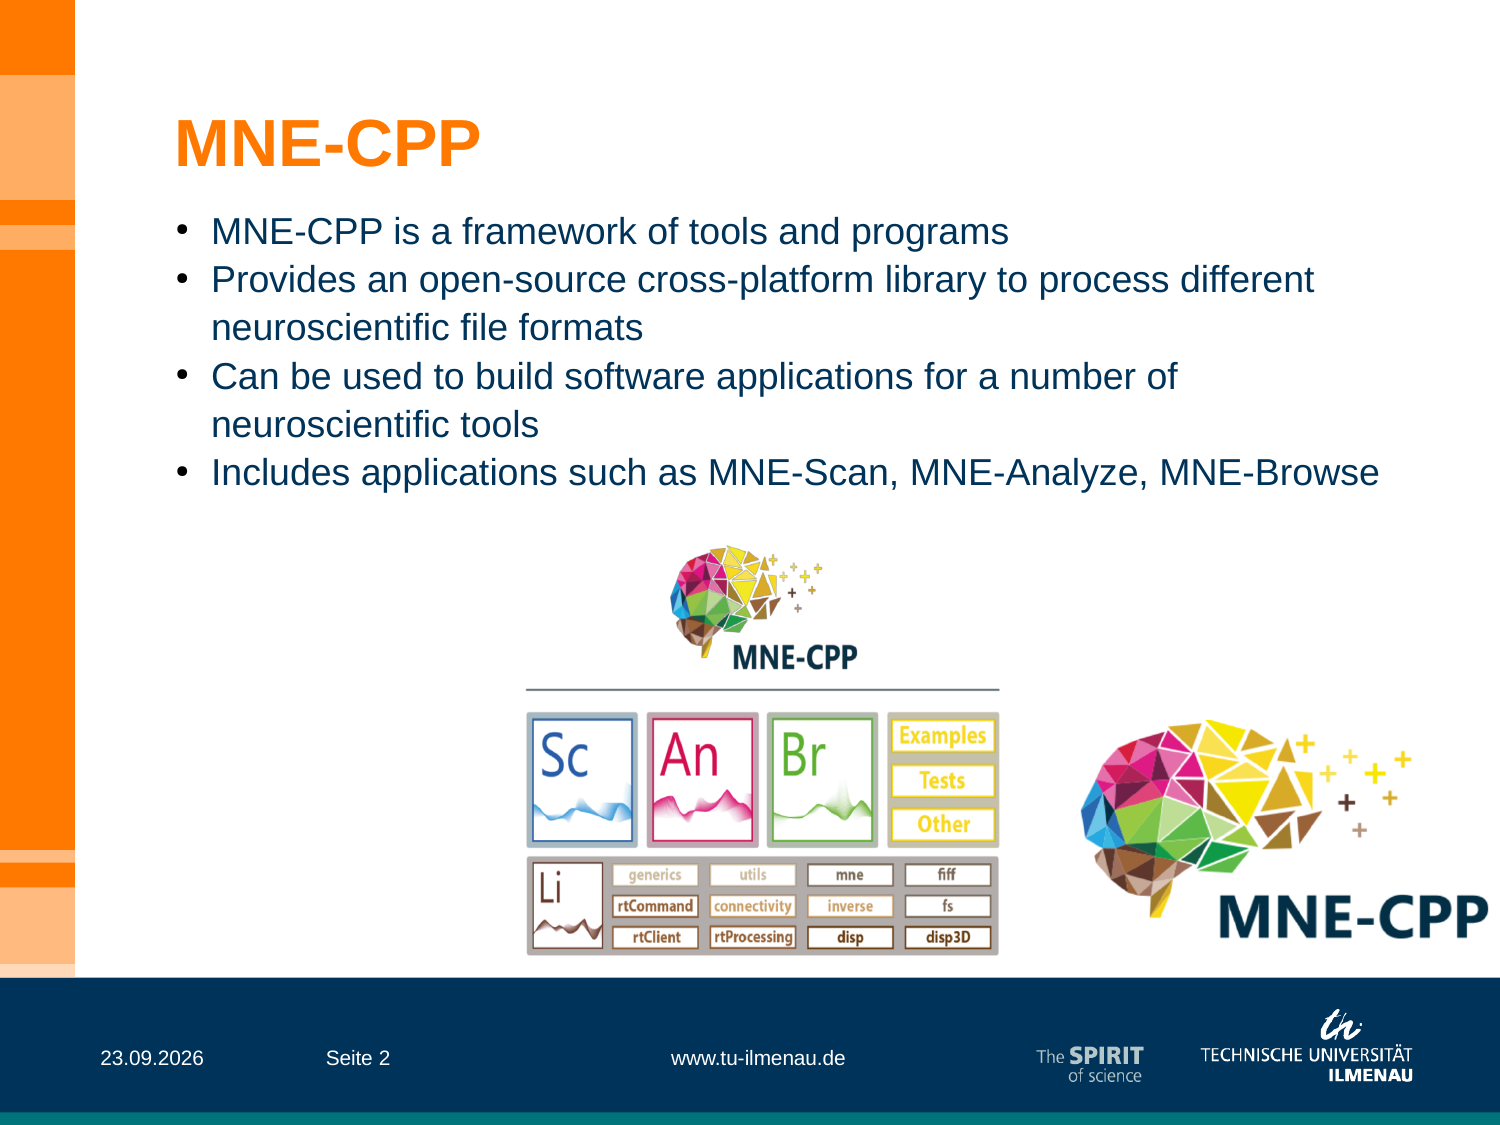

MNE-CPP
MNE-CPP is a framework of tools and programs
Provides an open-source cross-platform library to process different neuroscientific file formats
Can be used to build software applications for a number of neuroscientific tools
Includes applications such as MNE-Scan, MNE-Analyze, MNE-Browse
Seite
www.tu-ilmenau.de